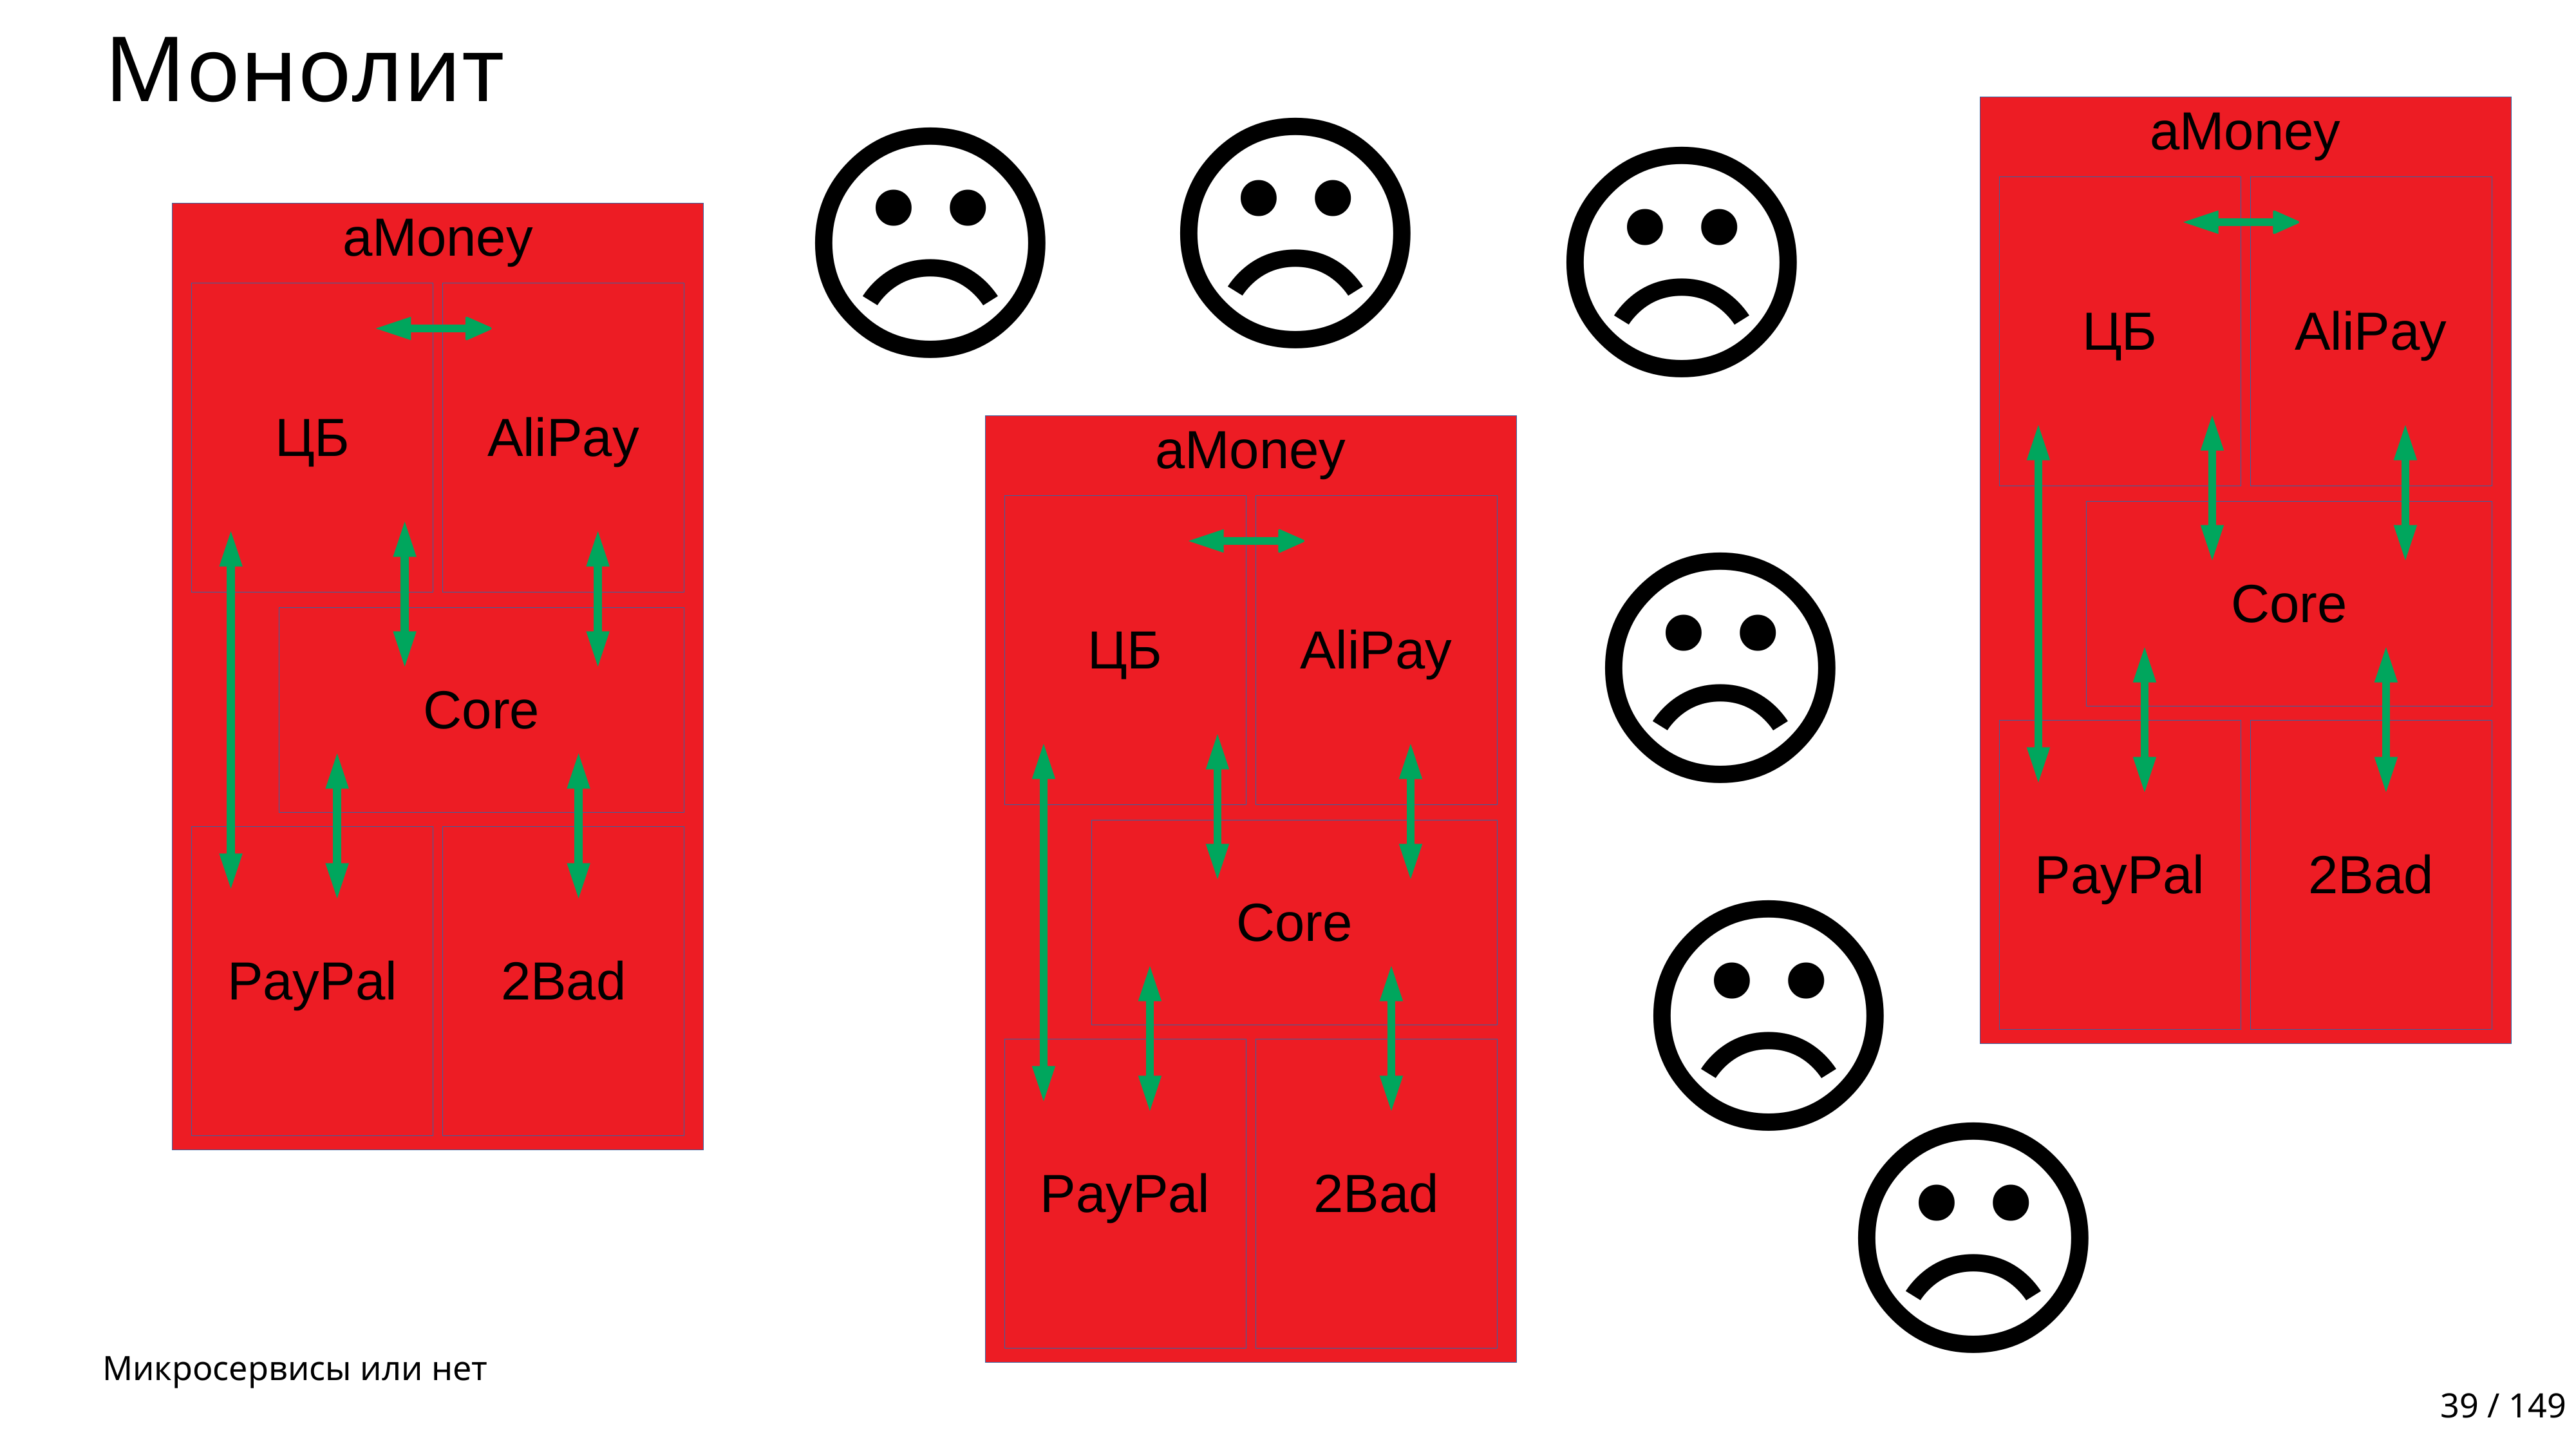

Монолит
☹️
☹️
aMoney
☹️
ЦБ
AliPay
aMoney
ЦБ
AliPay
aMoney
ЦБ
AliPay
Core
☹️
Core
PayPal
2Bad
Core
PayPal
2Bad
☹️
PayPal
2Bad
☹️
# Микросервисы или нет